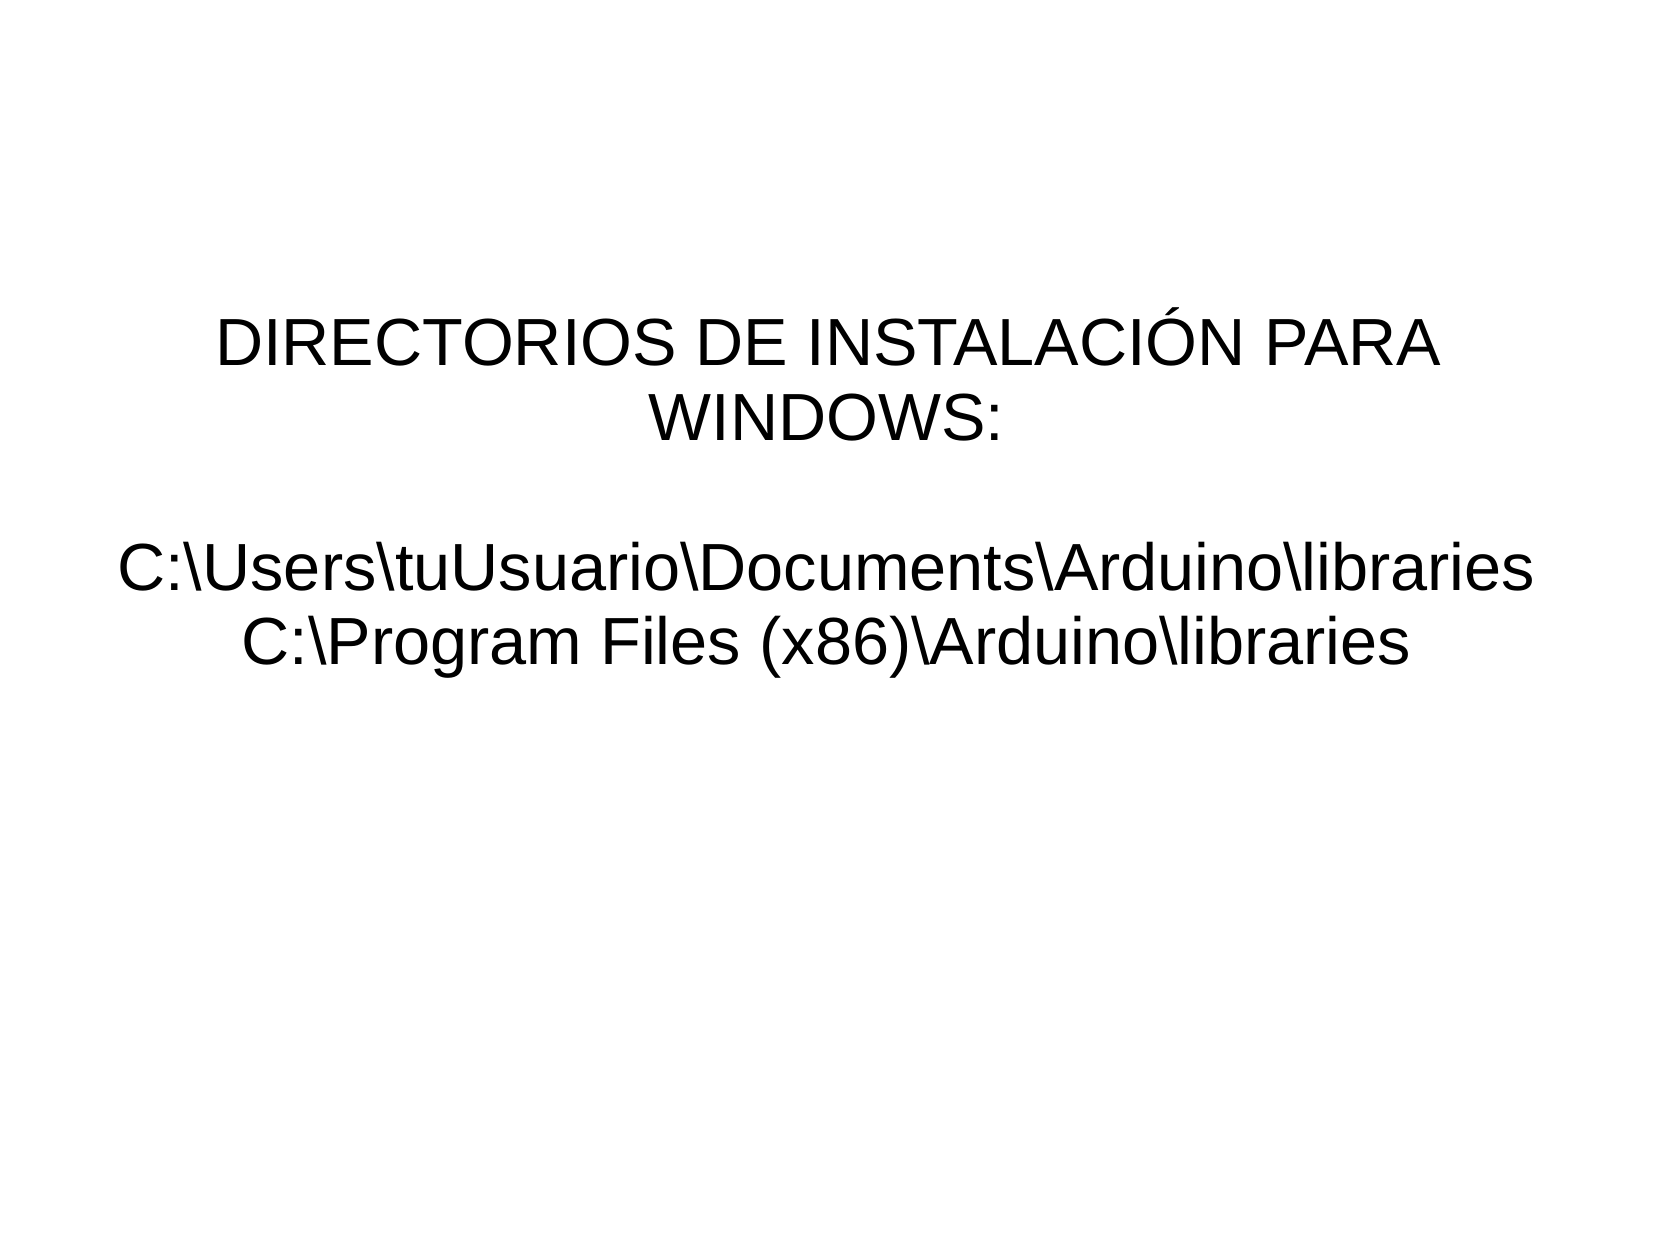

# DIRECTORIOS DE INSTALACIÓN PARA WINDOWS:
C:\Users\tuUsuario\Documents\Arduino\libraries
C:\Program Files (x86)\Arduino\libraries